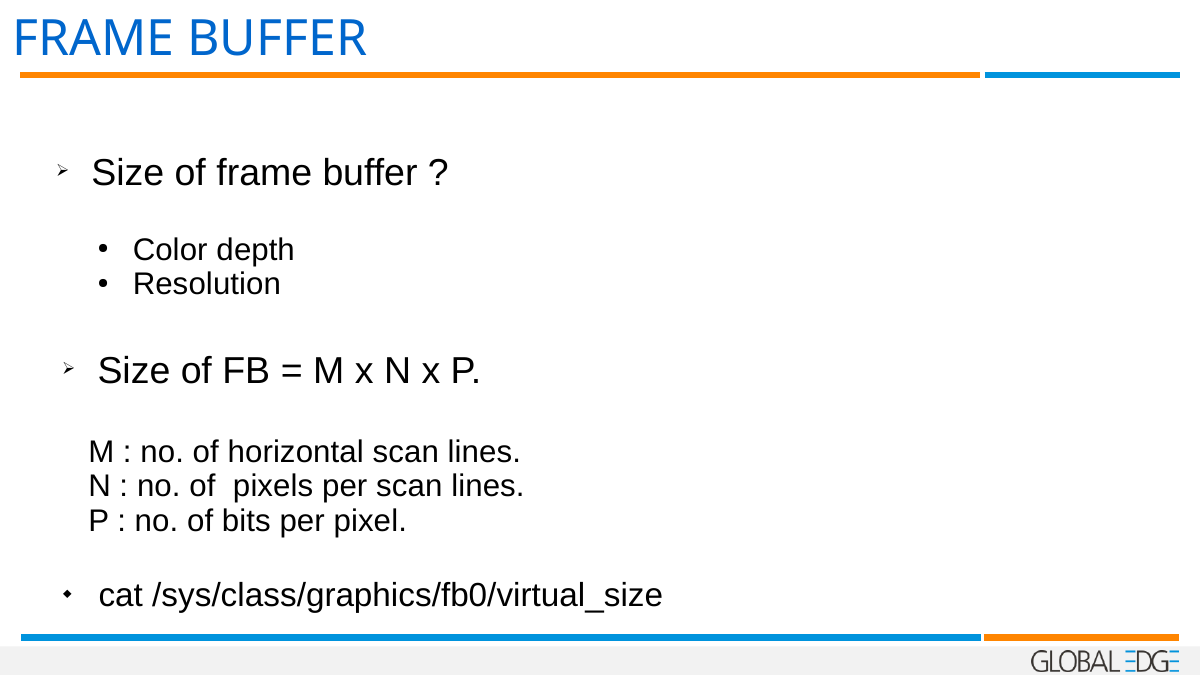

# FRAME BUFFER
Size of frame buffer ?
Color depth
Resolution
Size of FB = M x N x P.
 M : no. of horizontal scan lines.
 N : no. of pixels per scan lines.
 P : no. of bits per pixel.
cat /sys/class/graphics/fb0/virtual_size